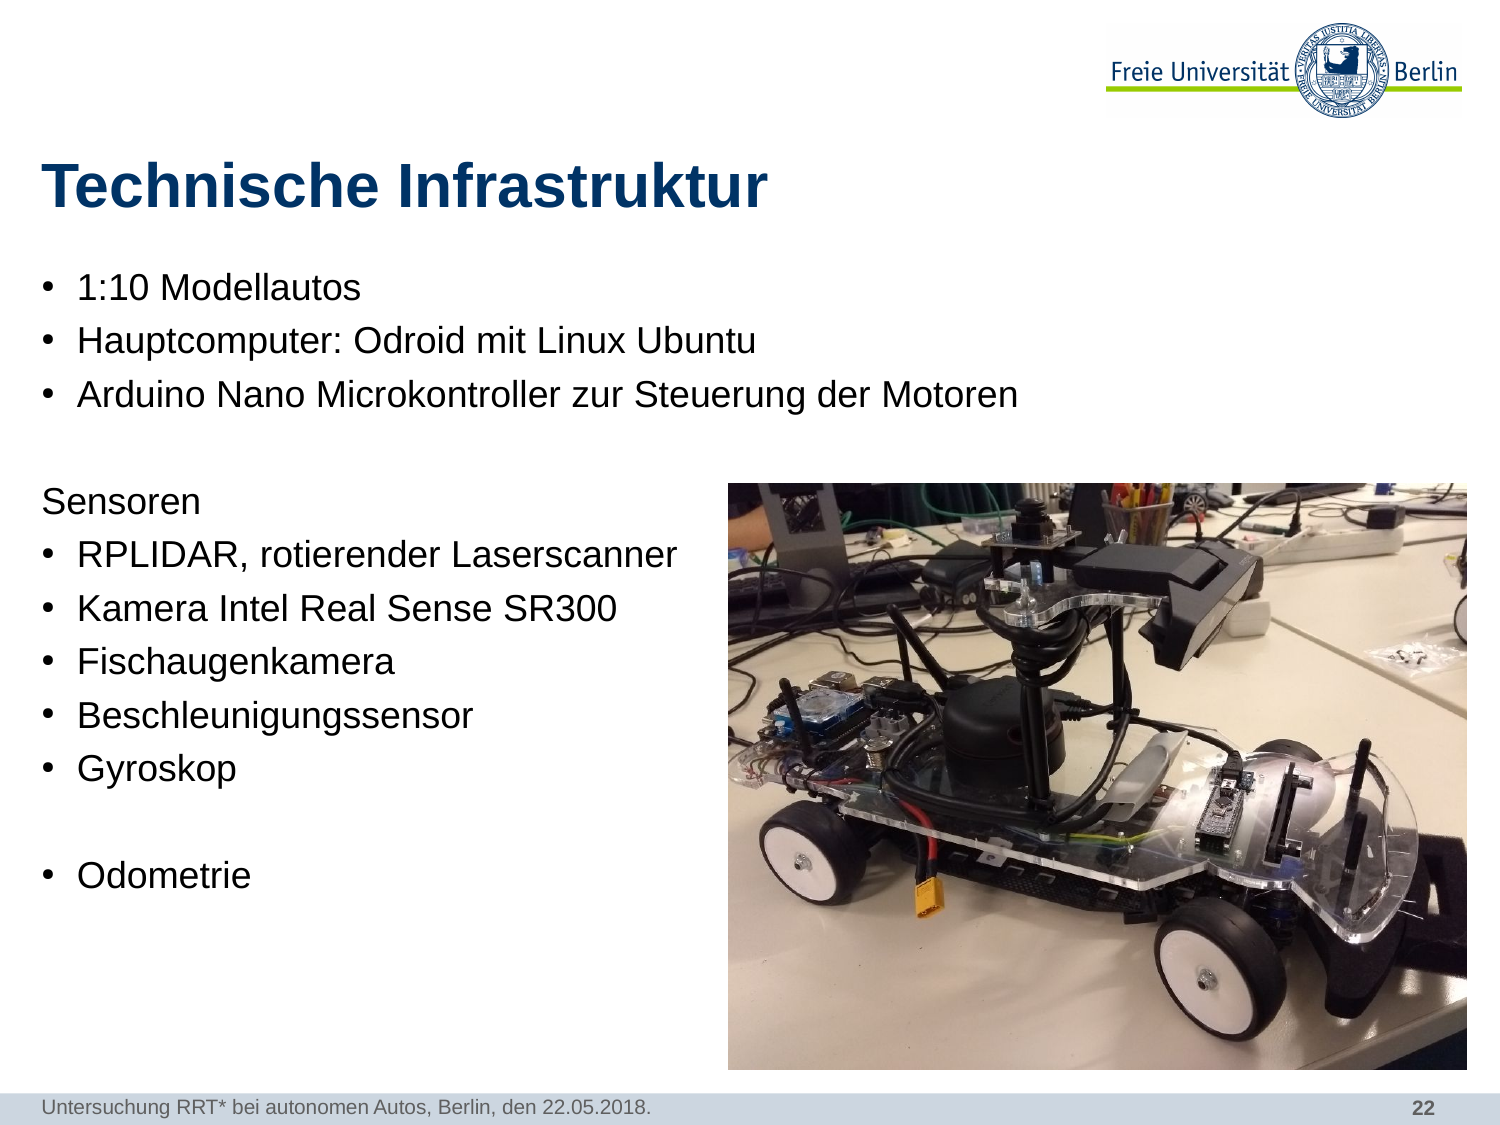

# Technische Infrastruktur
1:10 Modellautos
Hauptcomputer: Odroid mit Linux Ubuntu
Arduino Nano Microkontroller zur Steuerung der Motoren
Sensoren
RPLIDAR, rotierender Laserscanner
Kamera Intel Real Sense SR300
Fischaugenkamera
Beschleunigungssensor
Gyroskop
Odometrie